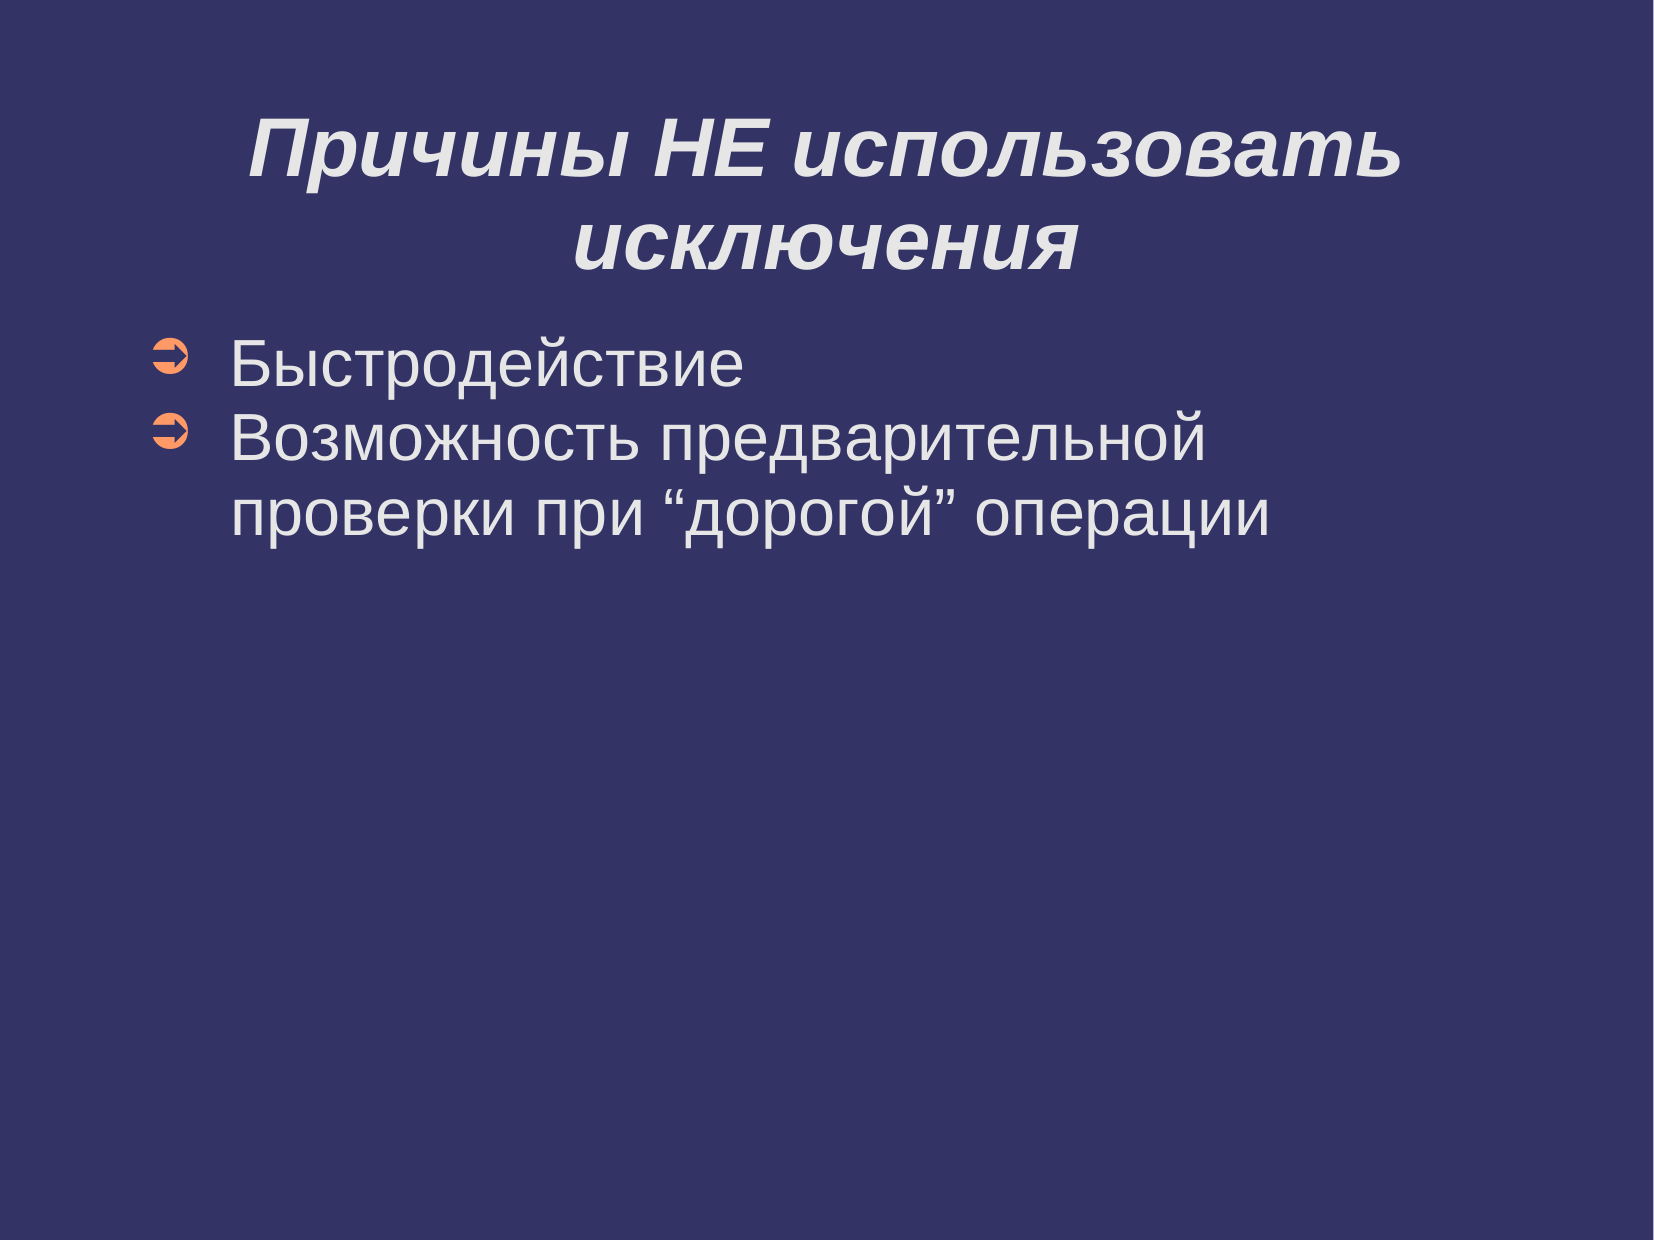

# Причины НЕ использовать исключения
 Быстродействие
 Возможность предварительной проверки при “дорогой” операции